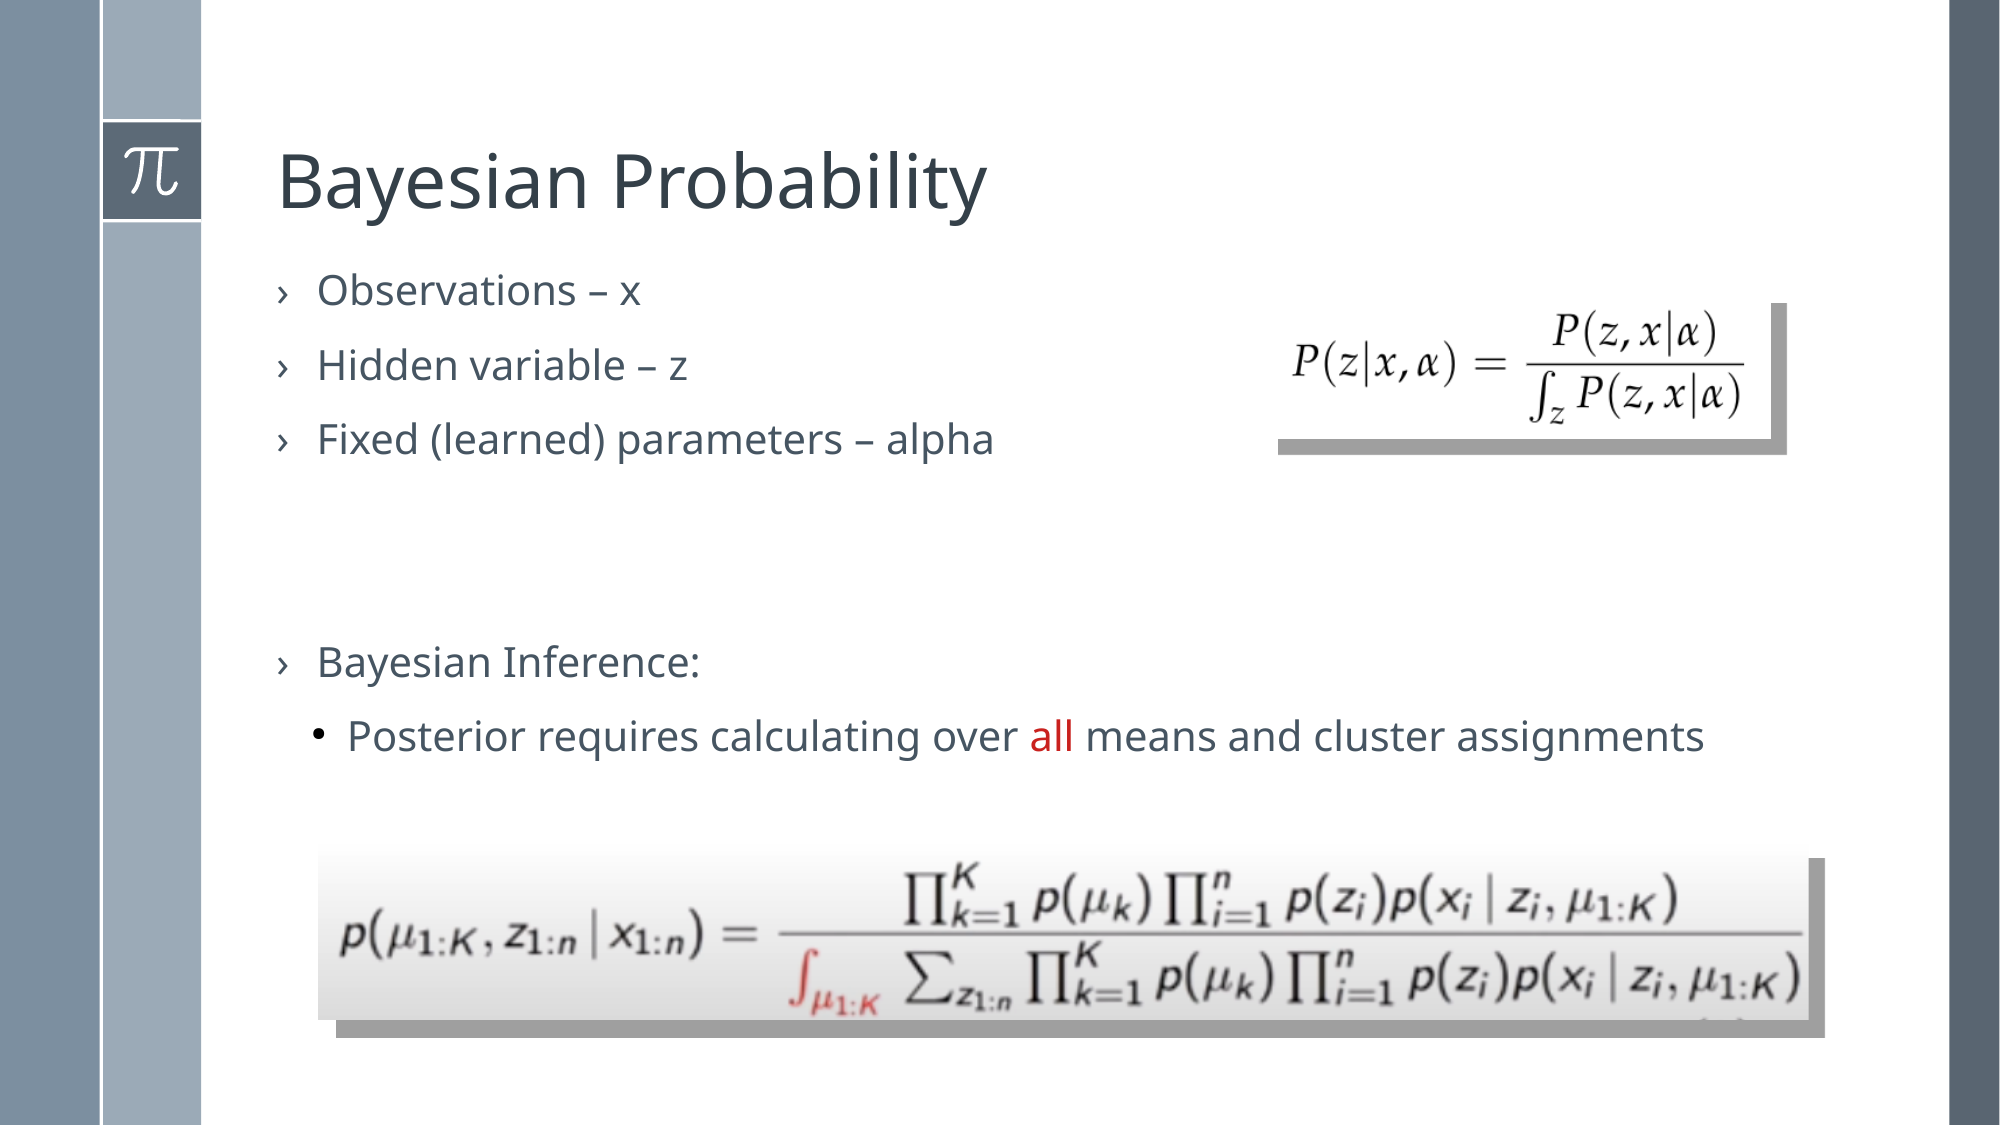

Bayesian Probability
Observations – x
Hidden variable – z
Fixed (learned) parameters – alpha
Bayesian Inference:
Posterior requires calculating over all means and cluster assignments